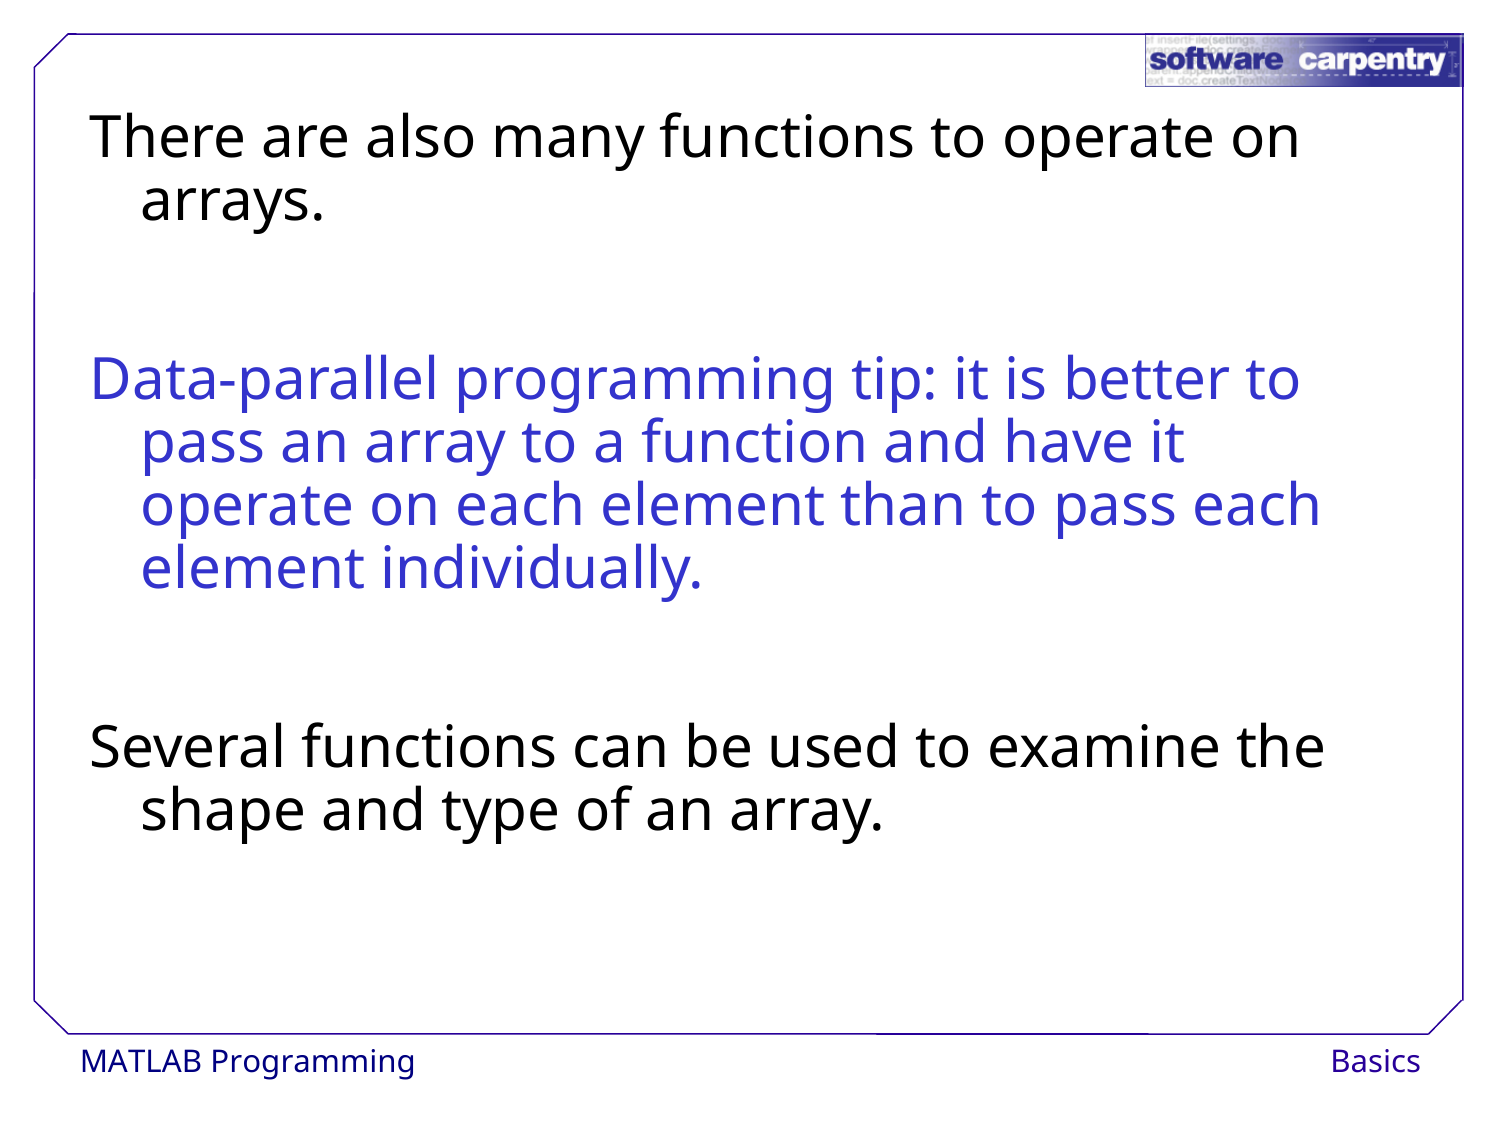

# There are also many functions to operate on arrays.
Data-parallel programming tip: it is better to pass an array to a function and have it operate on each element than to pass each element individually.
Several functions can be used to examine the shape and type of an array.